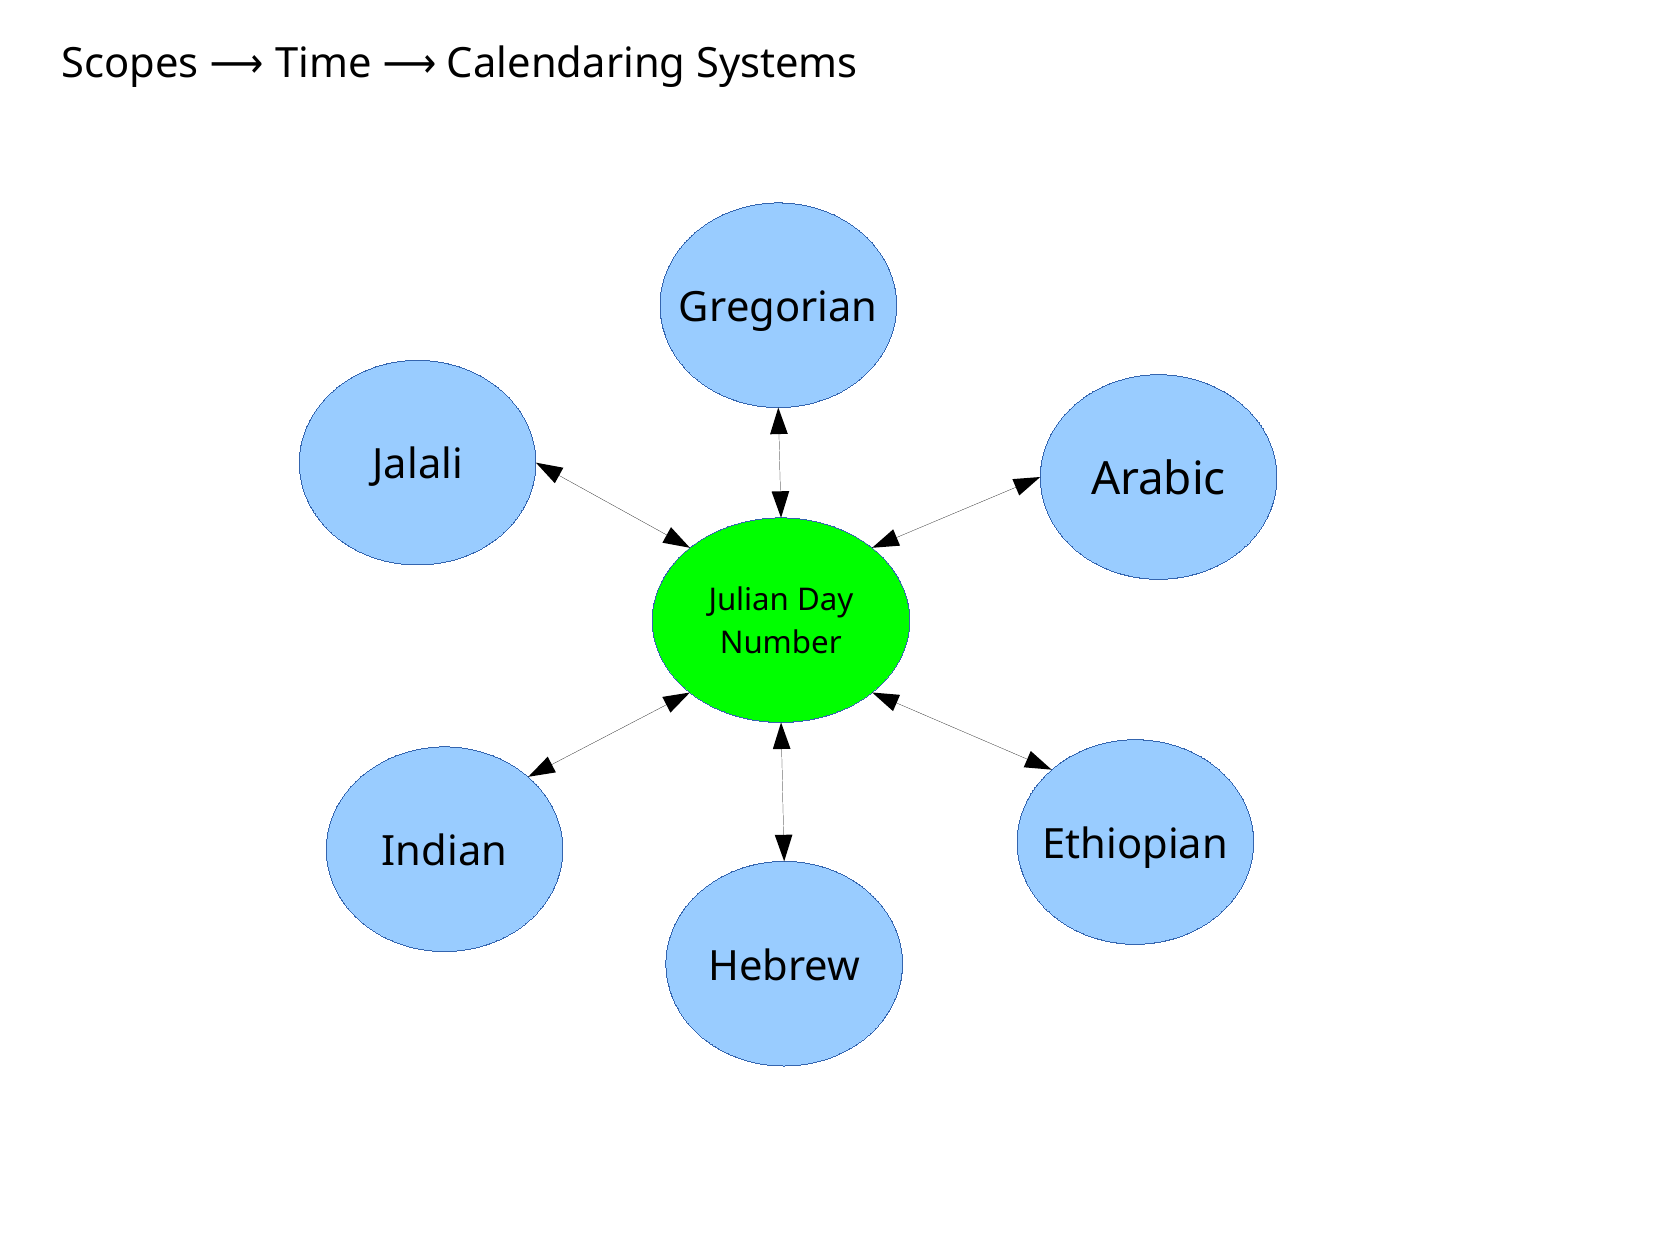

Scopes ⟶ Time ⟶ Calendaring Systems
Gregorian
Jalali
Arabic
Julian Day
Number
Ethiopian
Indian
Hebrew